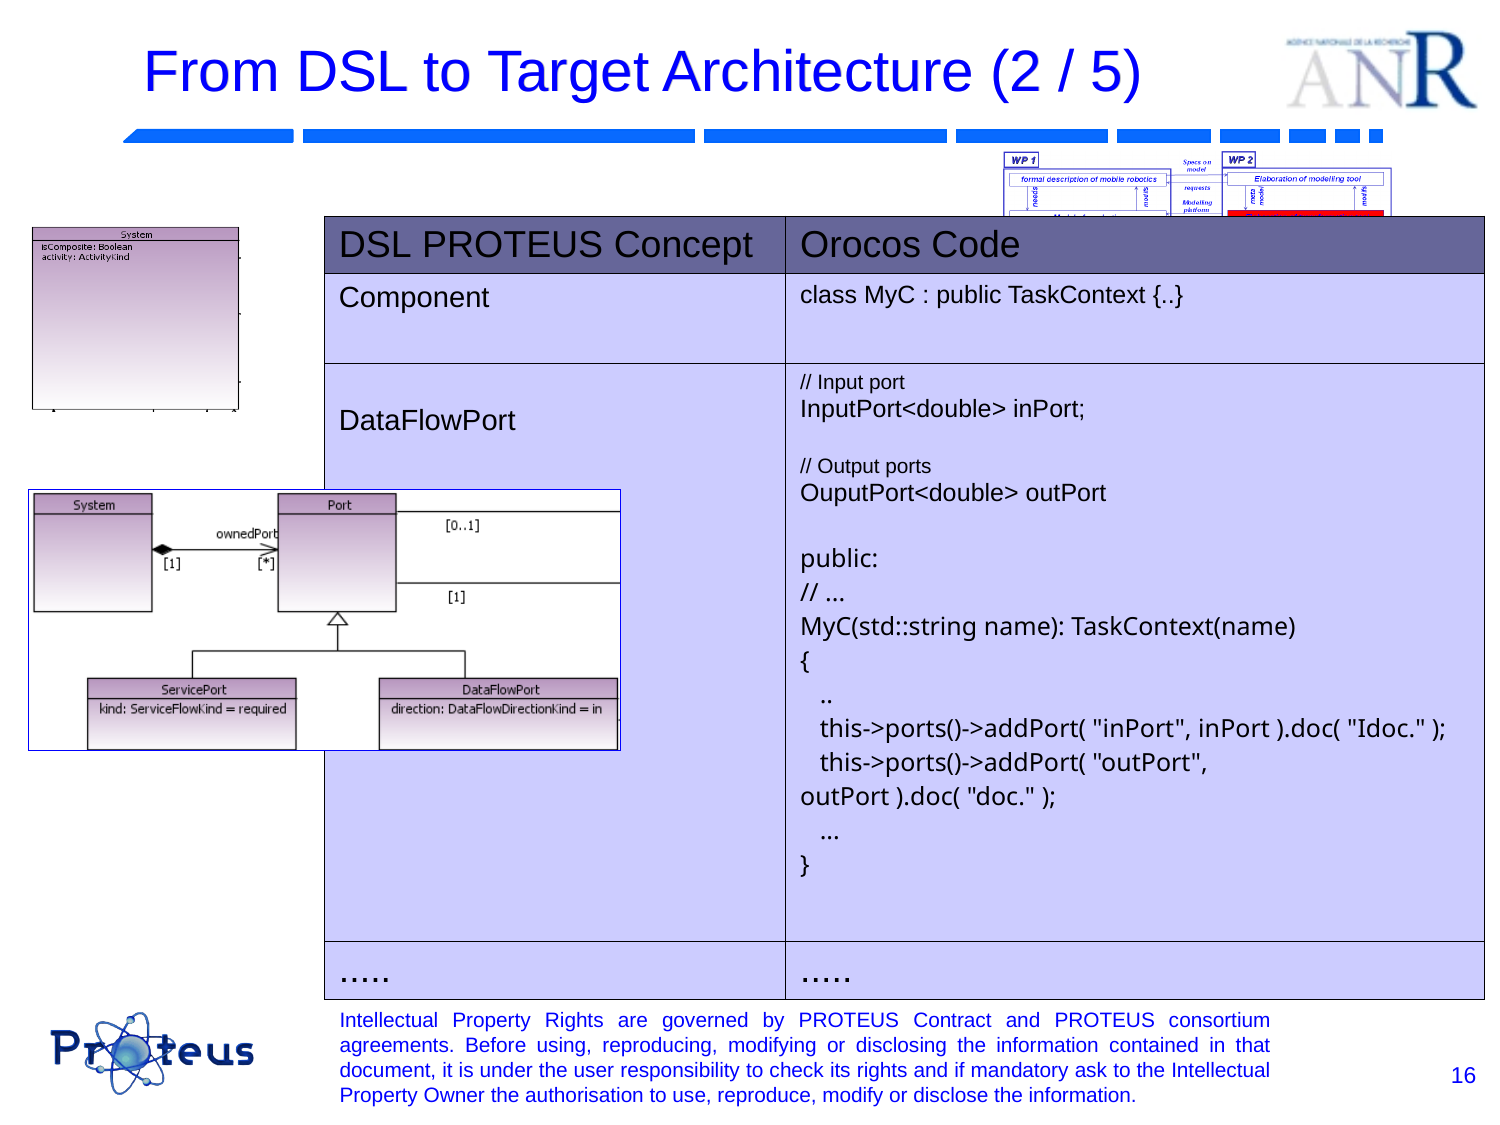

# From DSL to Target Architecture (2 / 5)
| DSL PROTEUS Concept | Orocos Code |
| --- | --- |
| Component | class MyC : public TaskContext {..} |
| DataFlowPort | // Input port InputPort<double> inPort; // Output ports OuputPort<double> outPort public: // ... MyC(std::string name): TaskContext(name) { .. this->ports()->addPort( "inPort", inPort ).doc( "Idoc." ); this->ports()->addPort( "outPort", outPort ).doc( "doc." ); ... } |
| ..... | ..... |
16